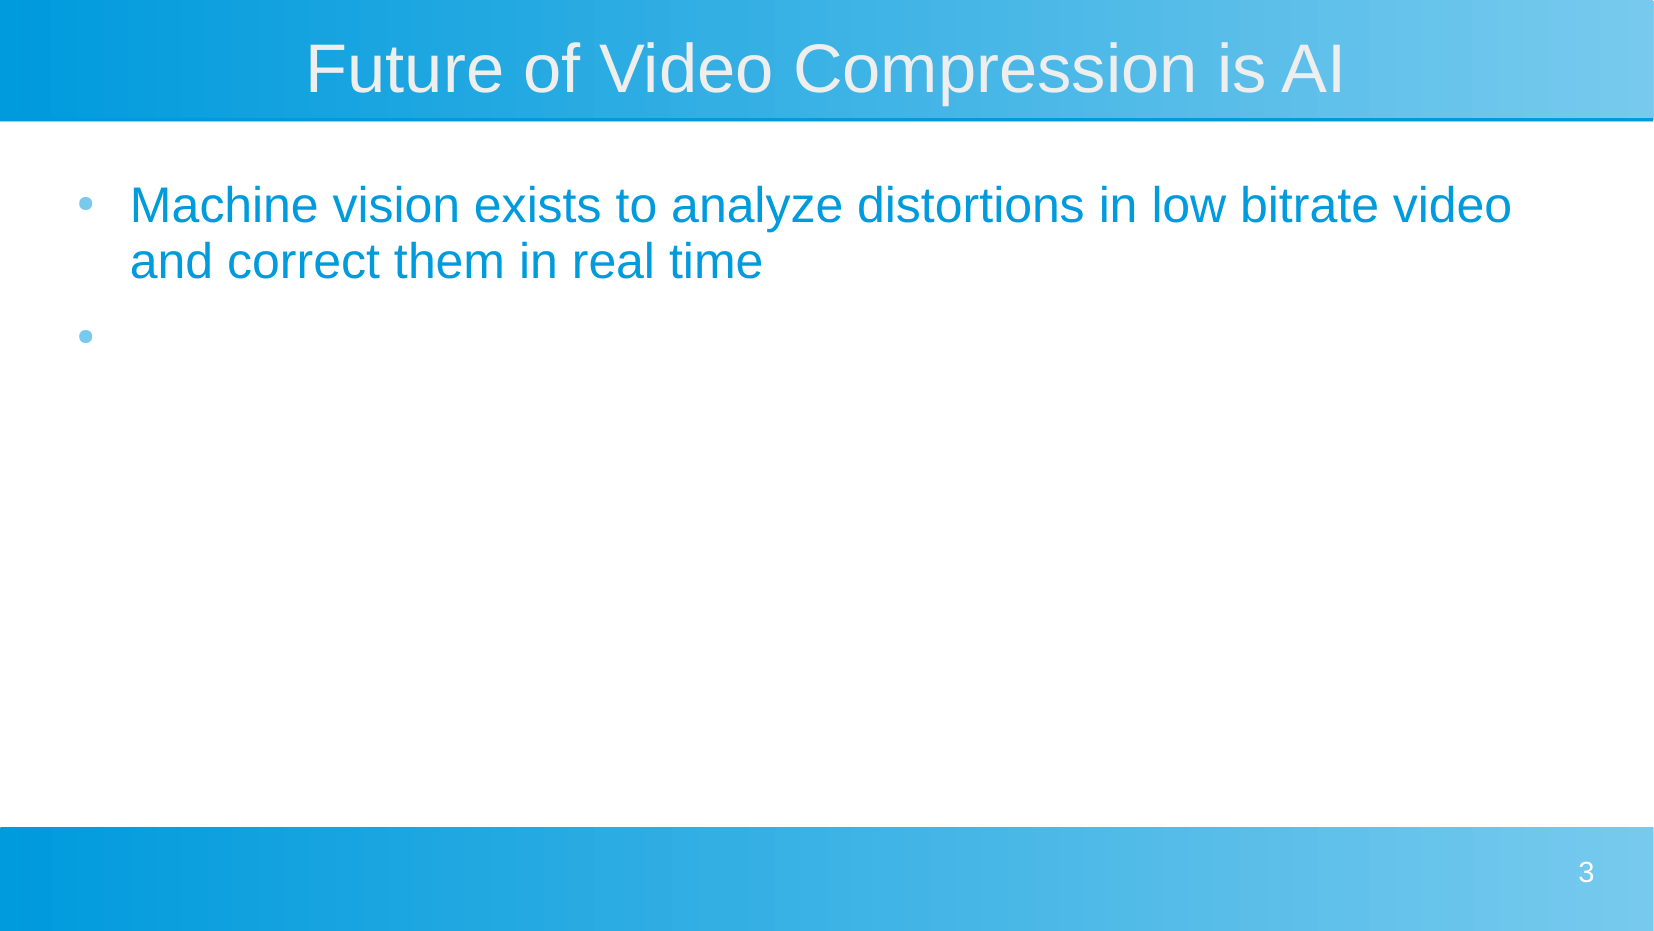

# Future of Video Compression is AI
Machine vision exists to analyze distortions in low bitrate video and correct them in real time
3